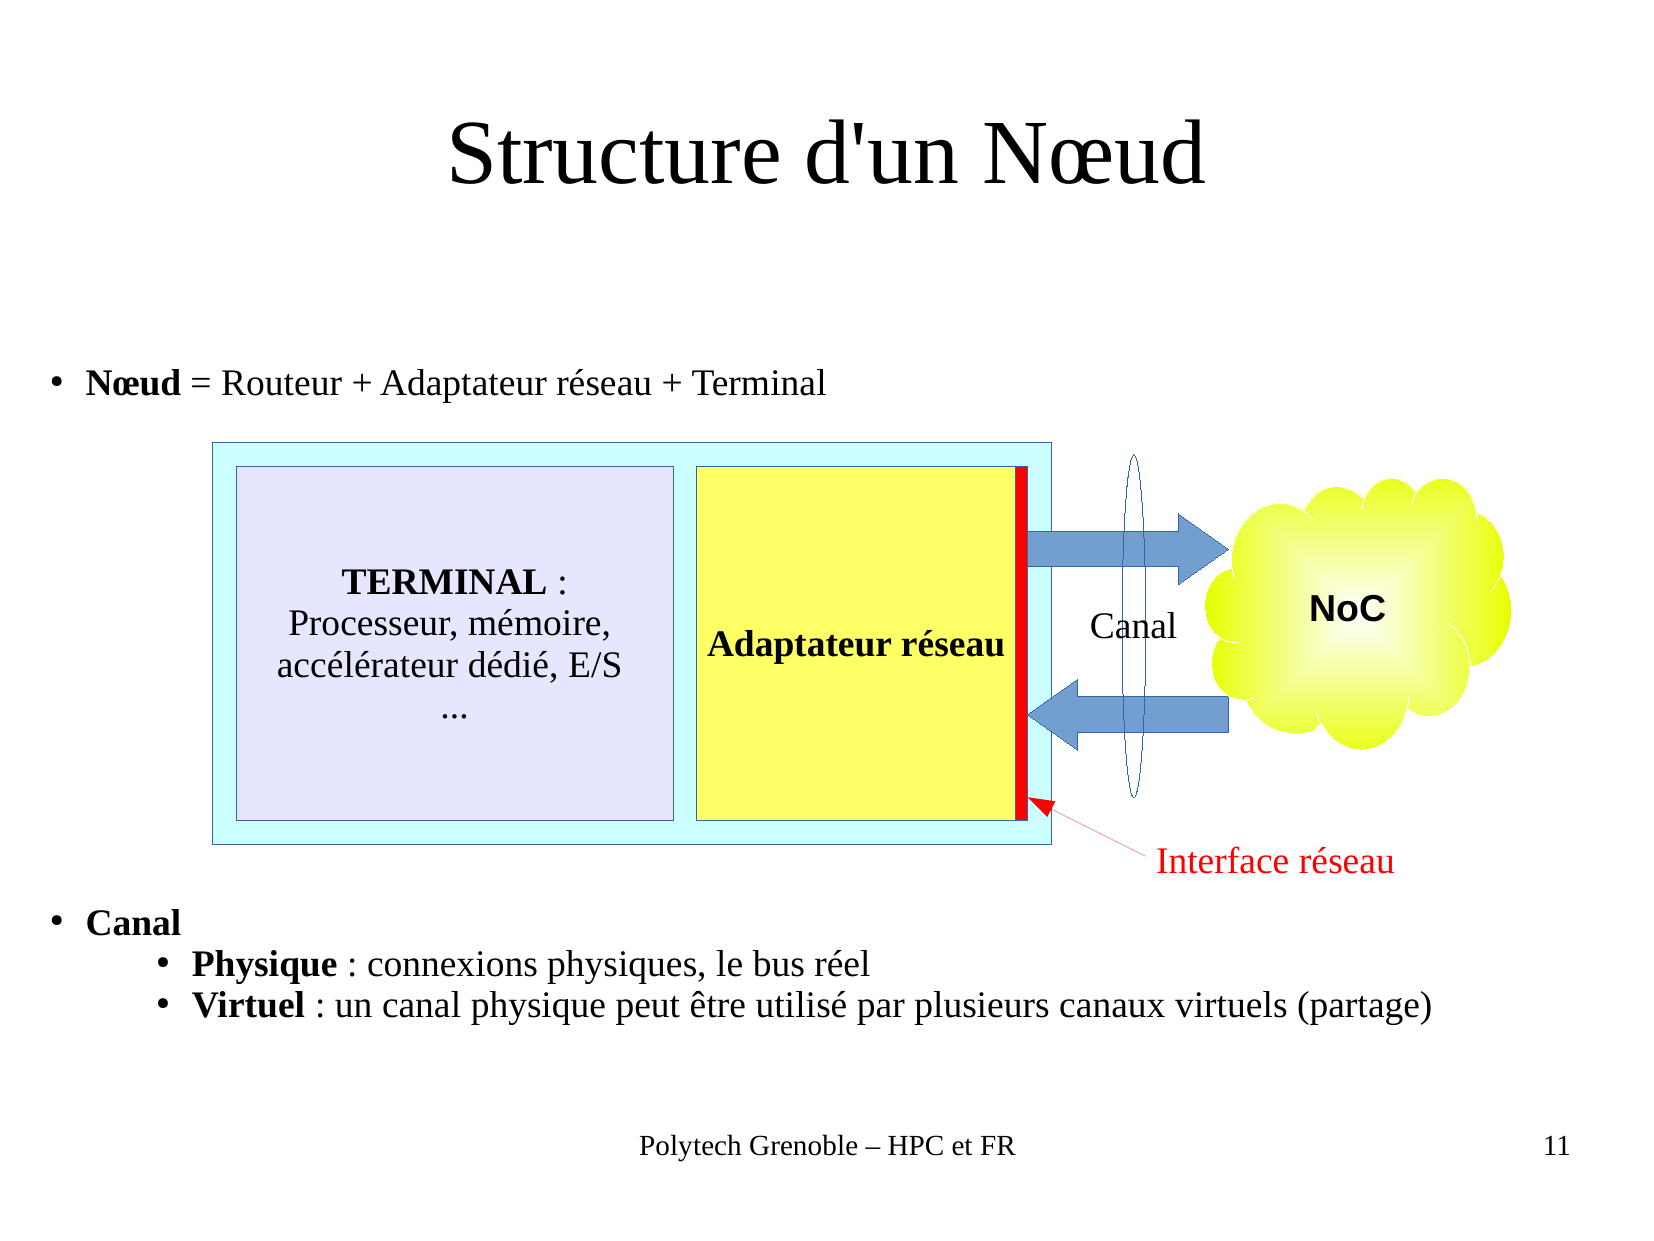

# Structure d'un Nœud
Nœud = Routeur + Adaptateur réseau + Terminal
Canal
Physique : connexions physiques, le bus réel
Virtuel : un canal physique peut être utilisé par plusieurs canaux virtuels (partage)
Canal
TERMINAL :
Processeur, mémoire,
accélérateur dédié, E/S
...
Adaptateur réseau
NoC
Interface réseau
Matthieu PAYET
11